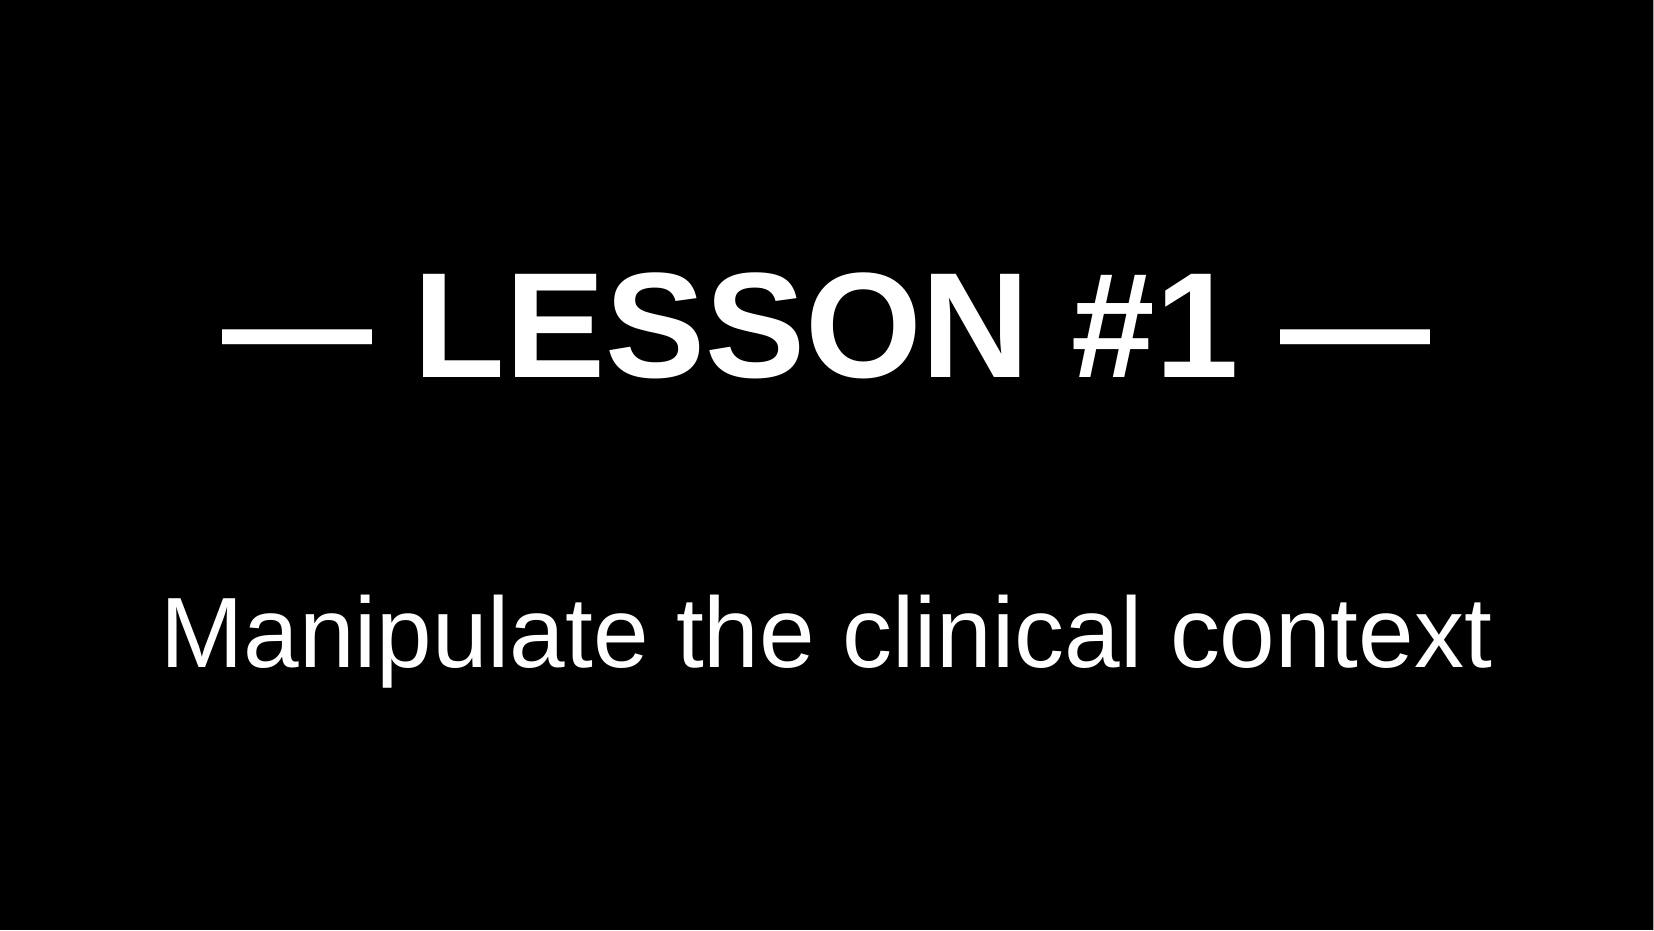

# — LESSON #1 —
Manipulate the clinical context